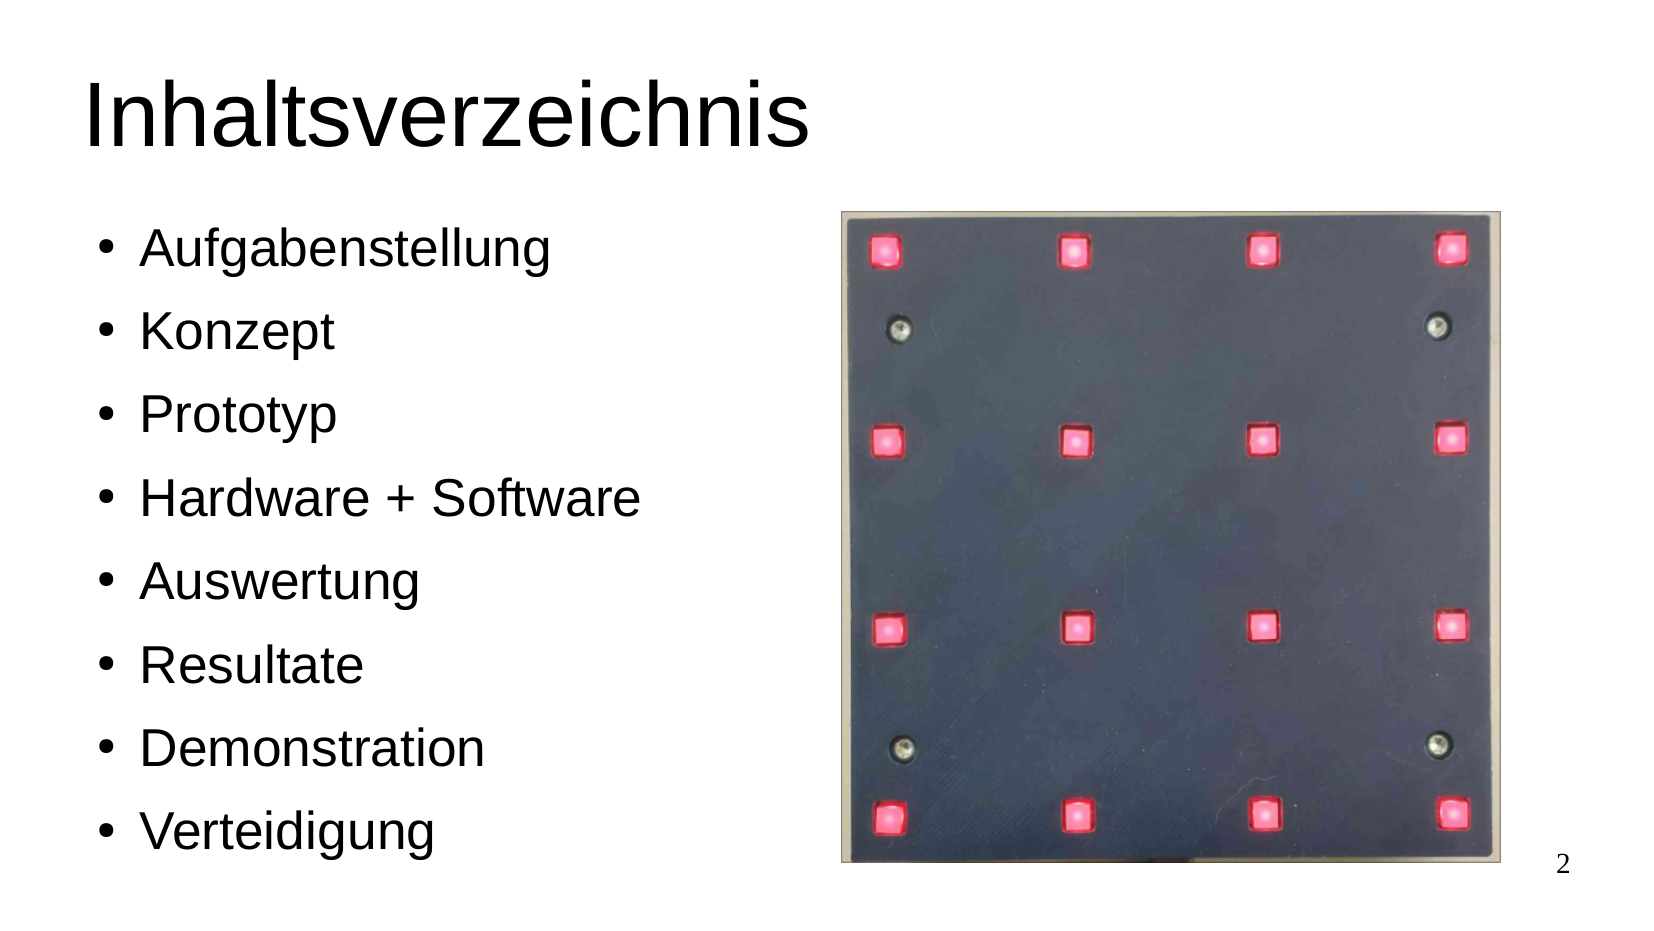

# Inhaltsverzeichnis
Aufgabenstellung
Konzept
Prototyp
Hardware + Software
Auswertung
Resultate
Demonstration
Verteidigung
2